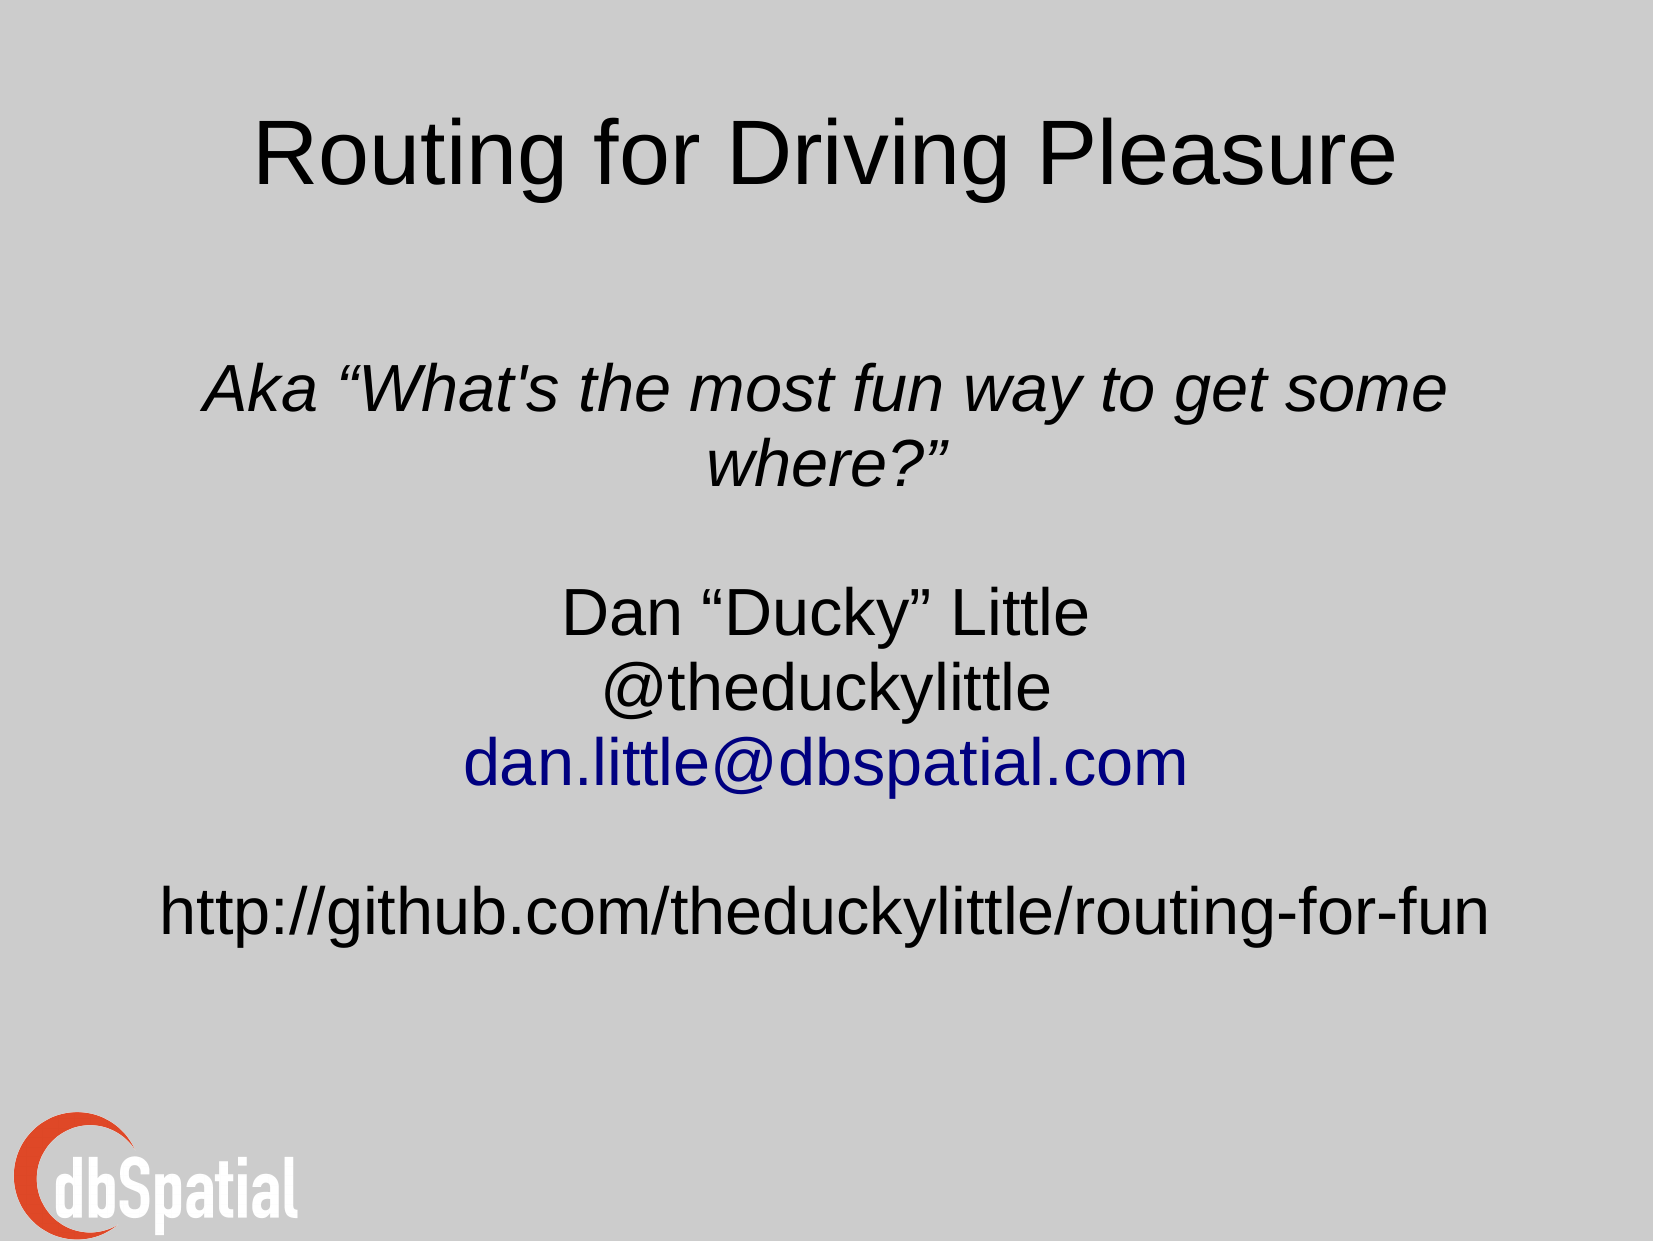

# Routing for Driving Pleasure
Aka “What's the most fun way to get some where?”
Dan “Ducky” Little
@theduckylittle
dan.little@dbspatial.com
http://github.com/theduckylittle/routing-for-fun